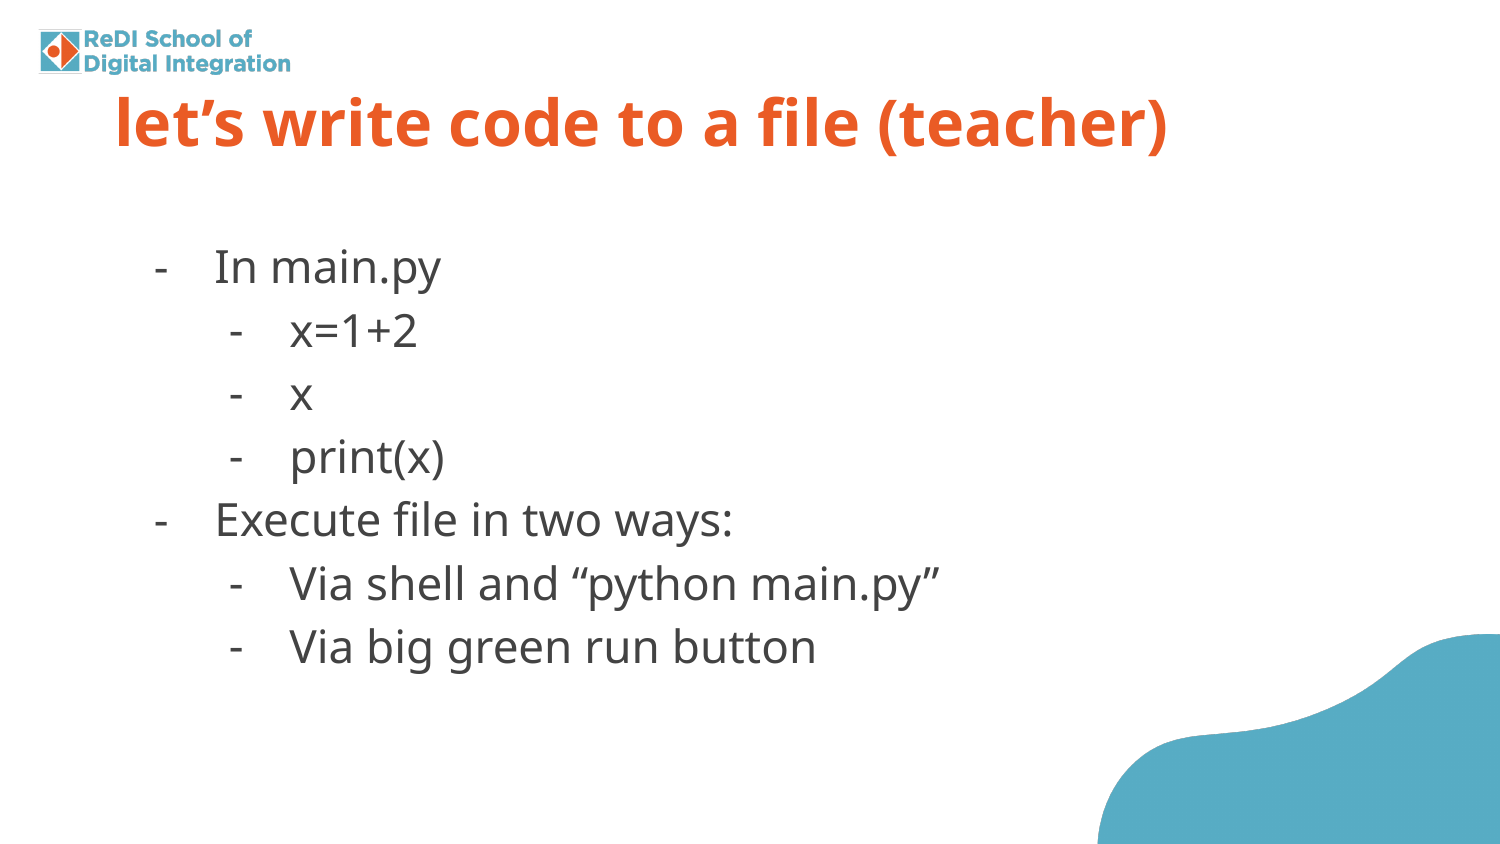

let’s write code to a file (teacher)
In main.py
x=1+2
x
print(x)
Execute file in two ways:
Via shell and “python main.py”
Via big green run button